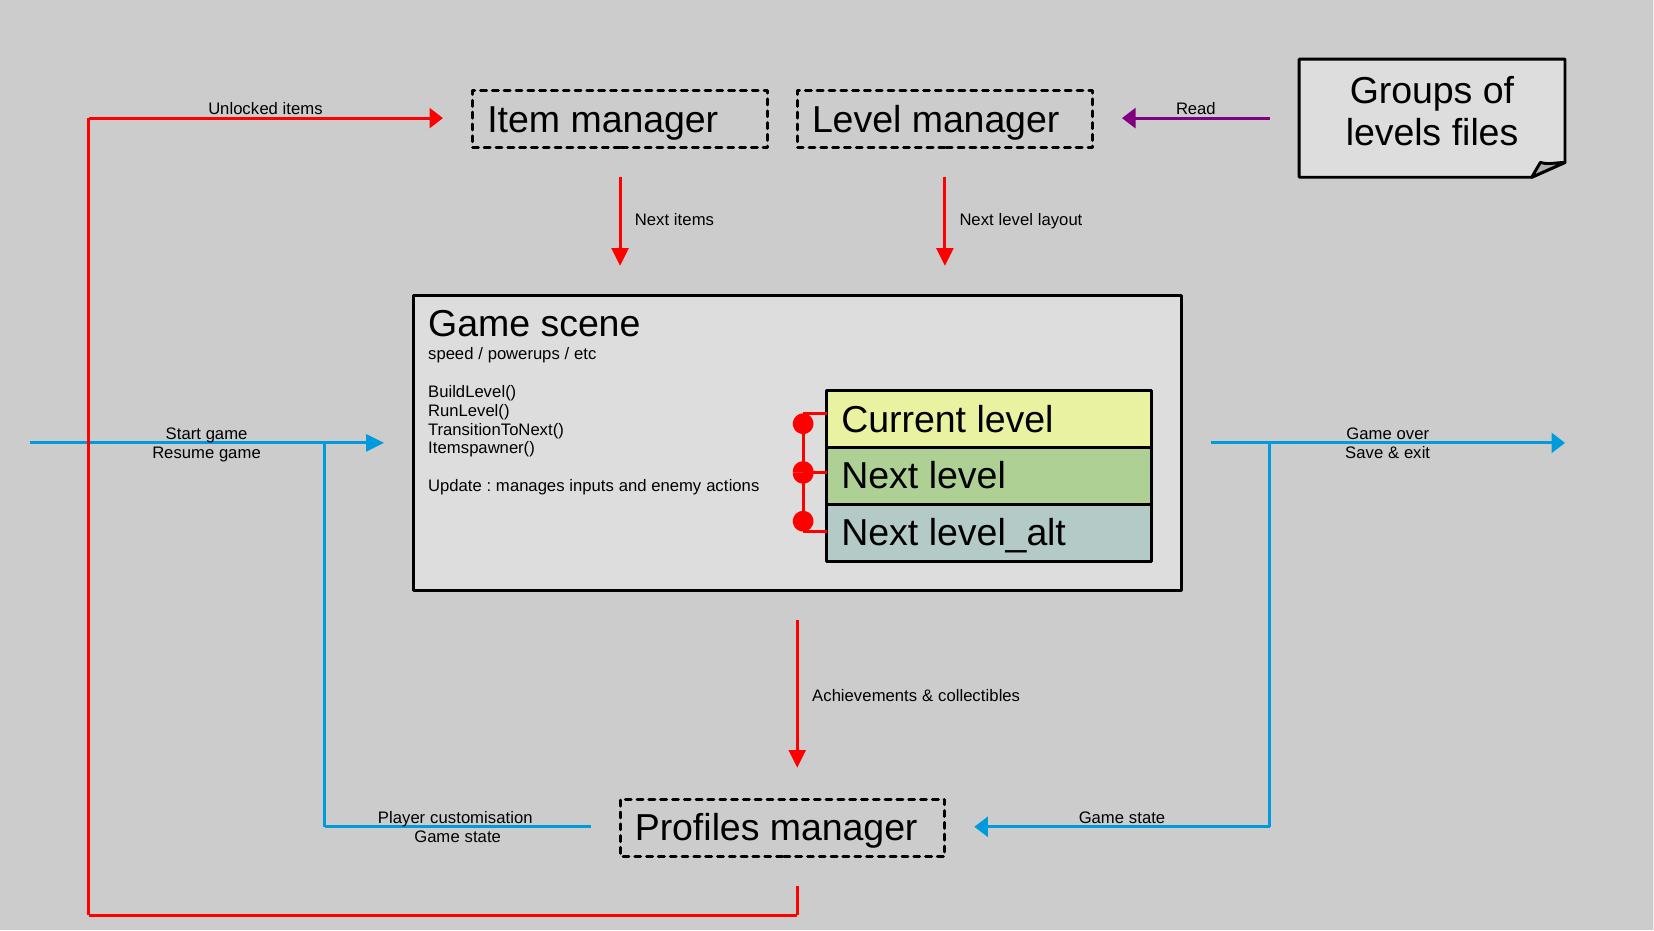

Groups of
levels files
Item manager
Level manager
Unlocked items
Read
Next items
Next level layout
Game scene
speed / powerups / etc
BuildLevel()
RunLevel()
TransitionToNext()
Itemspawner()
Update : manages inputs and enemy actions
Current level
Start game
Resume game
Game over
Save & exit
Next level
Next level_alt
Achievements & collectibles
Profiles manager
Player customisation
Game state
Game state